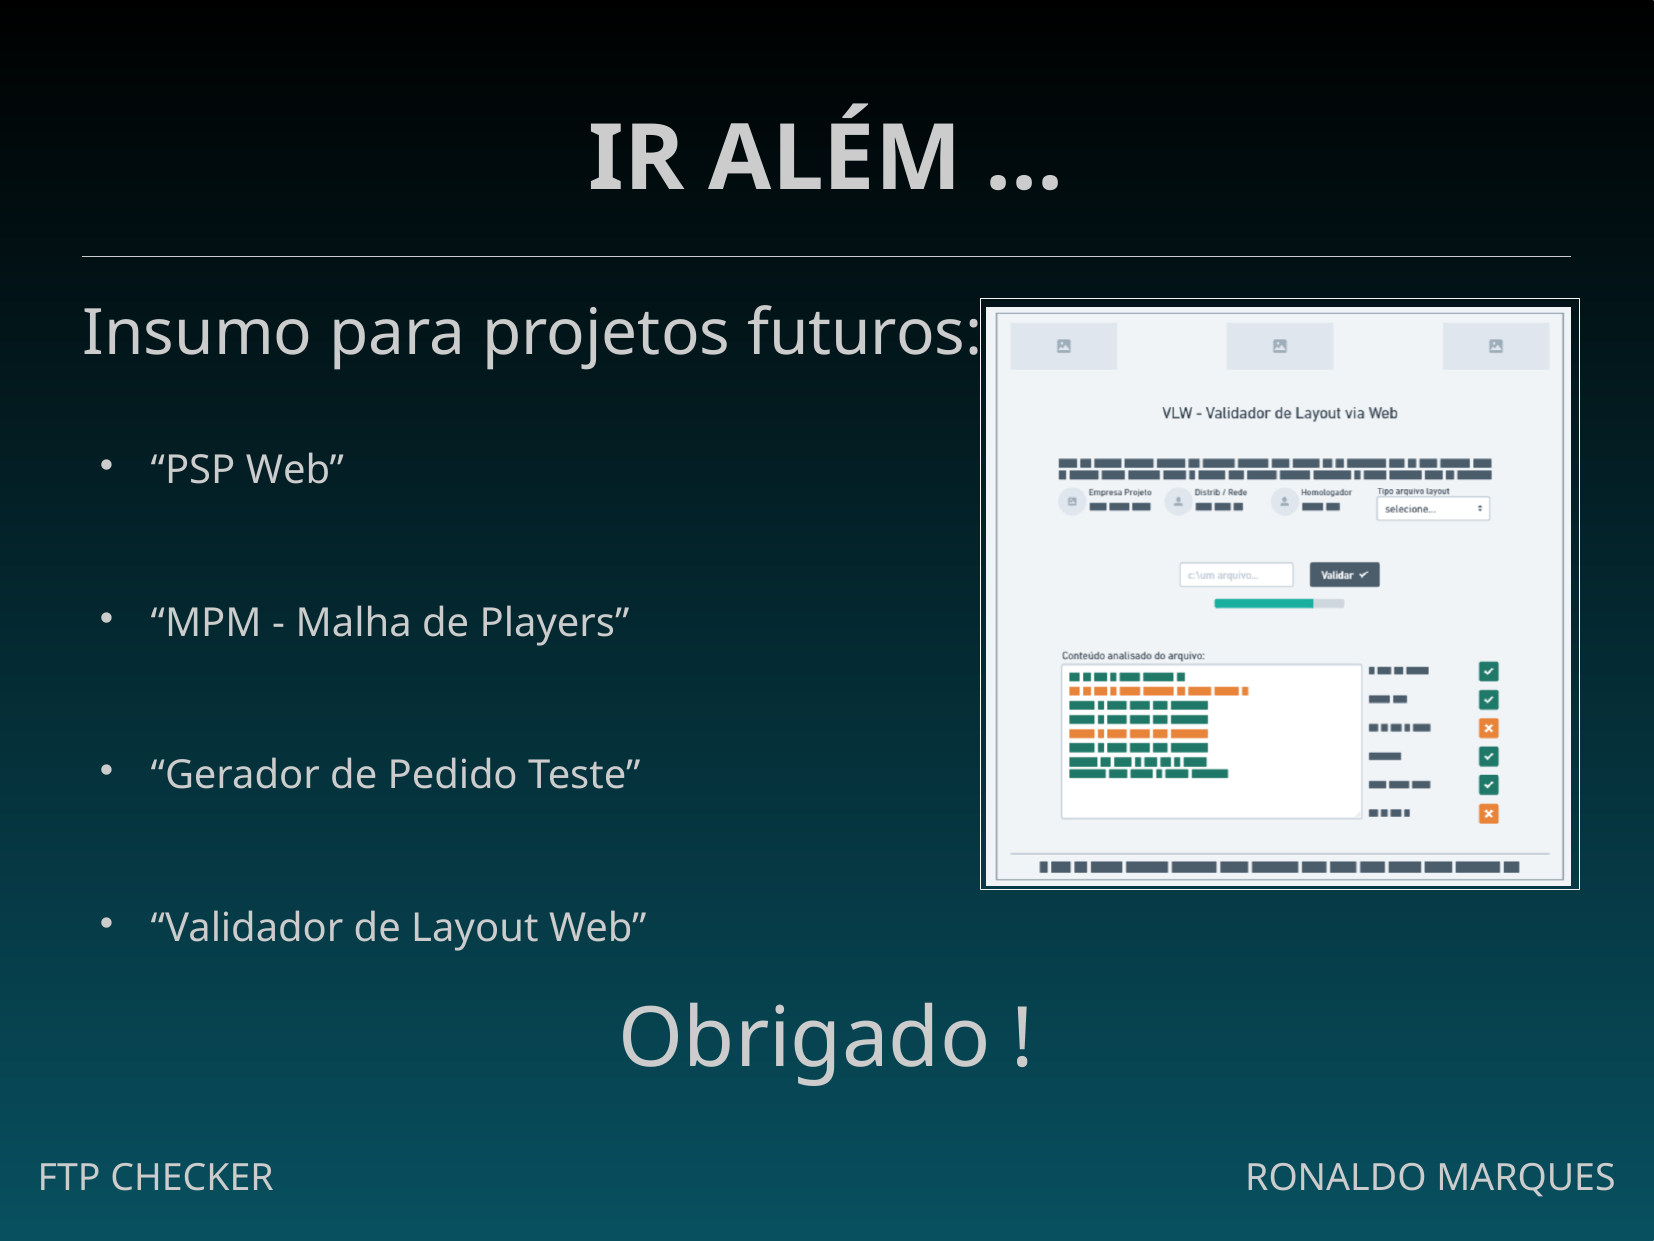

IR ALÉM ...
Insumo para projetos futuros:
“PSP Web”
“MPM - Malha de Players”
“Gerador de Pedido Teste”
“Validador de Layout Web”
Obrigado !
FTP CHECKER
RONALDO MARQUES